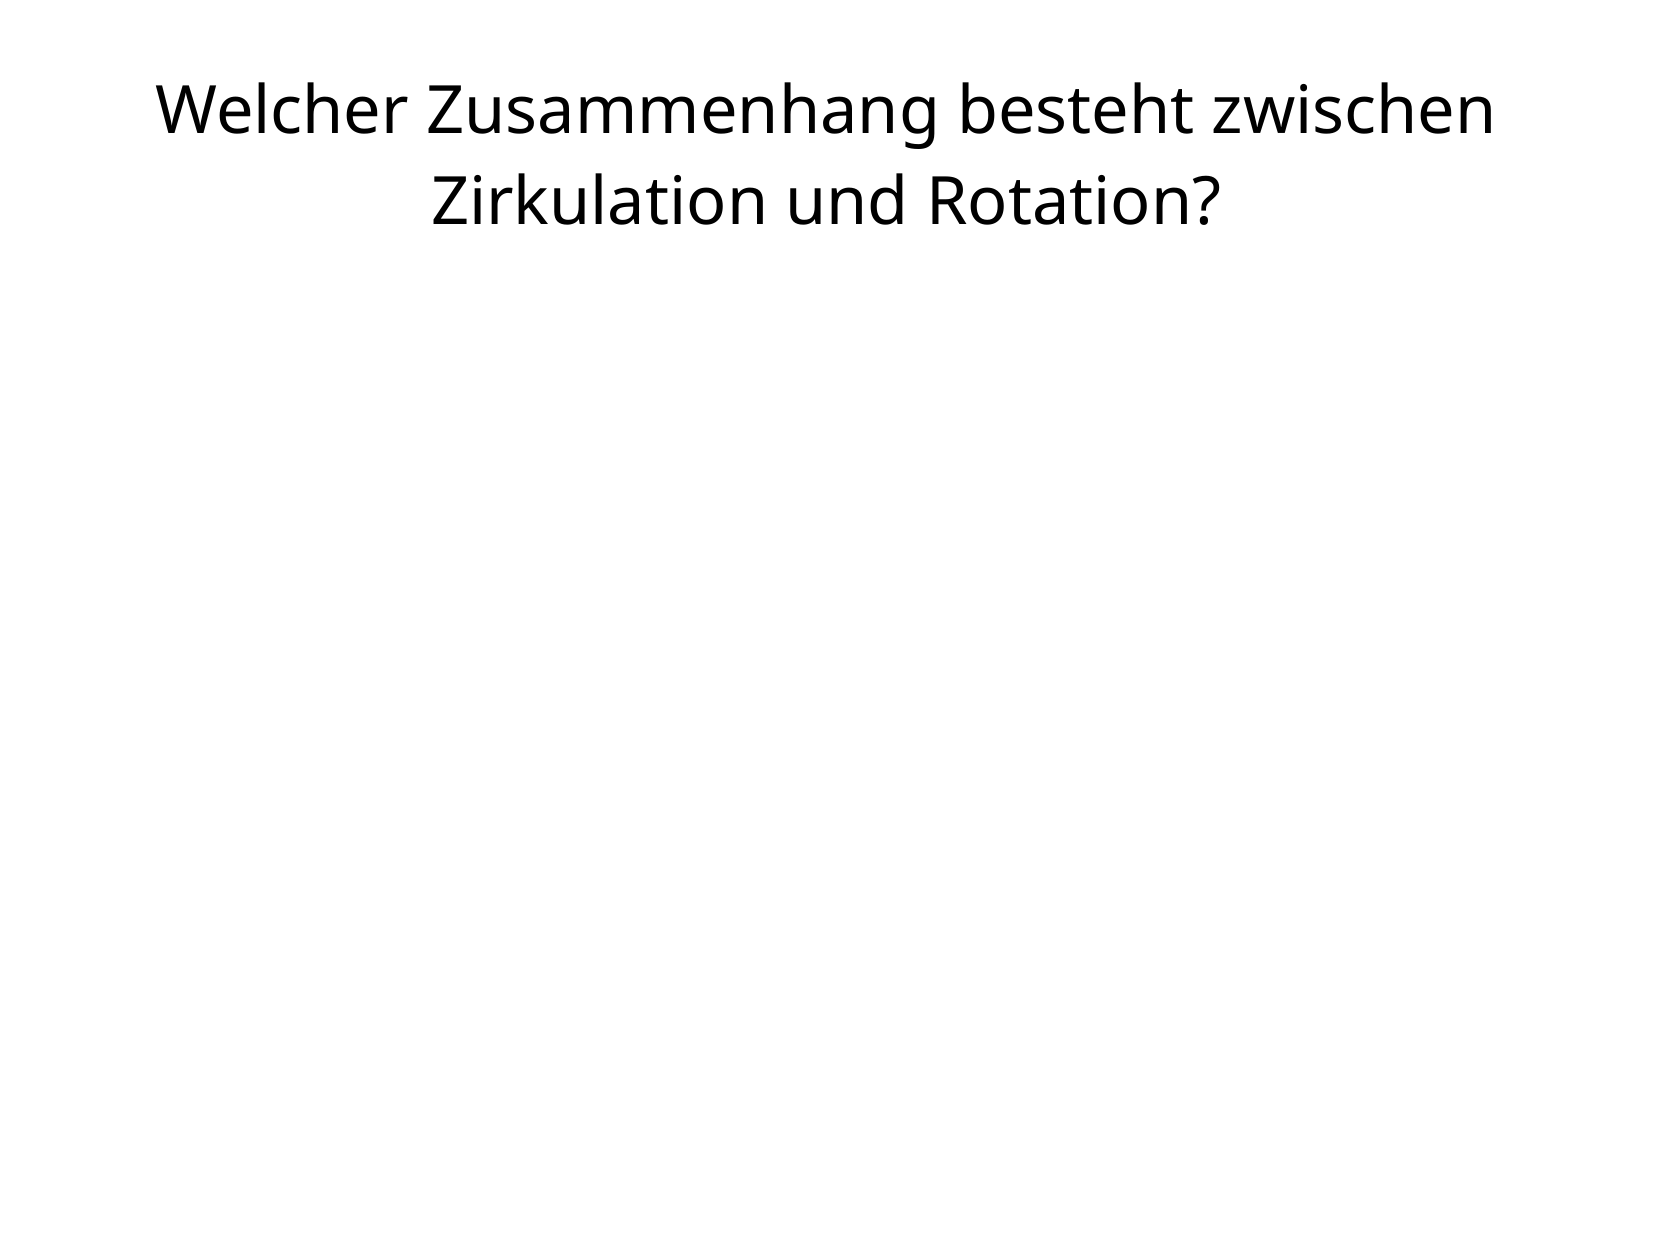

# Welcher Zusammenhang besteht zwischen Zirkulation und Rotation?